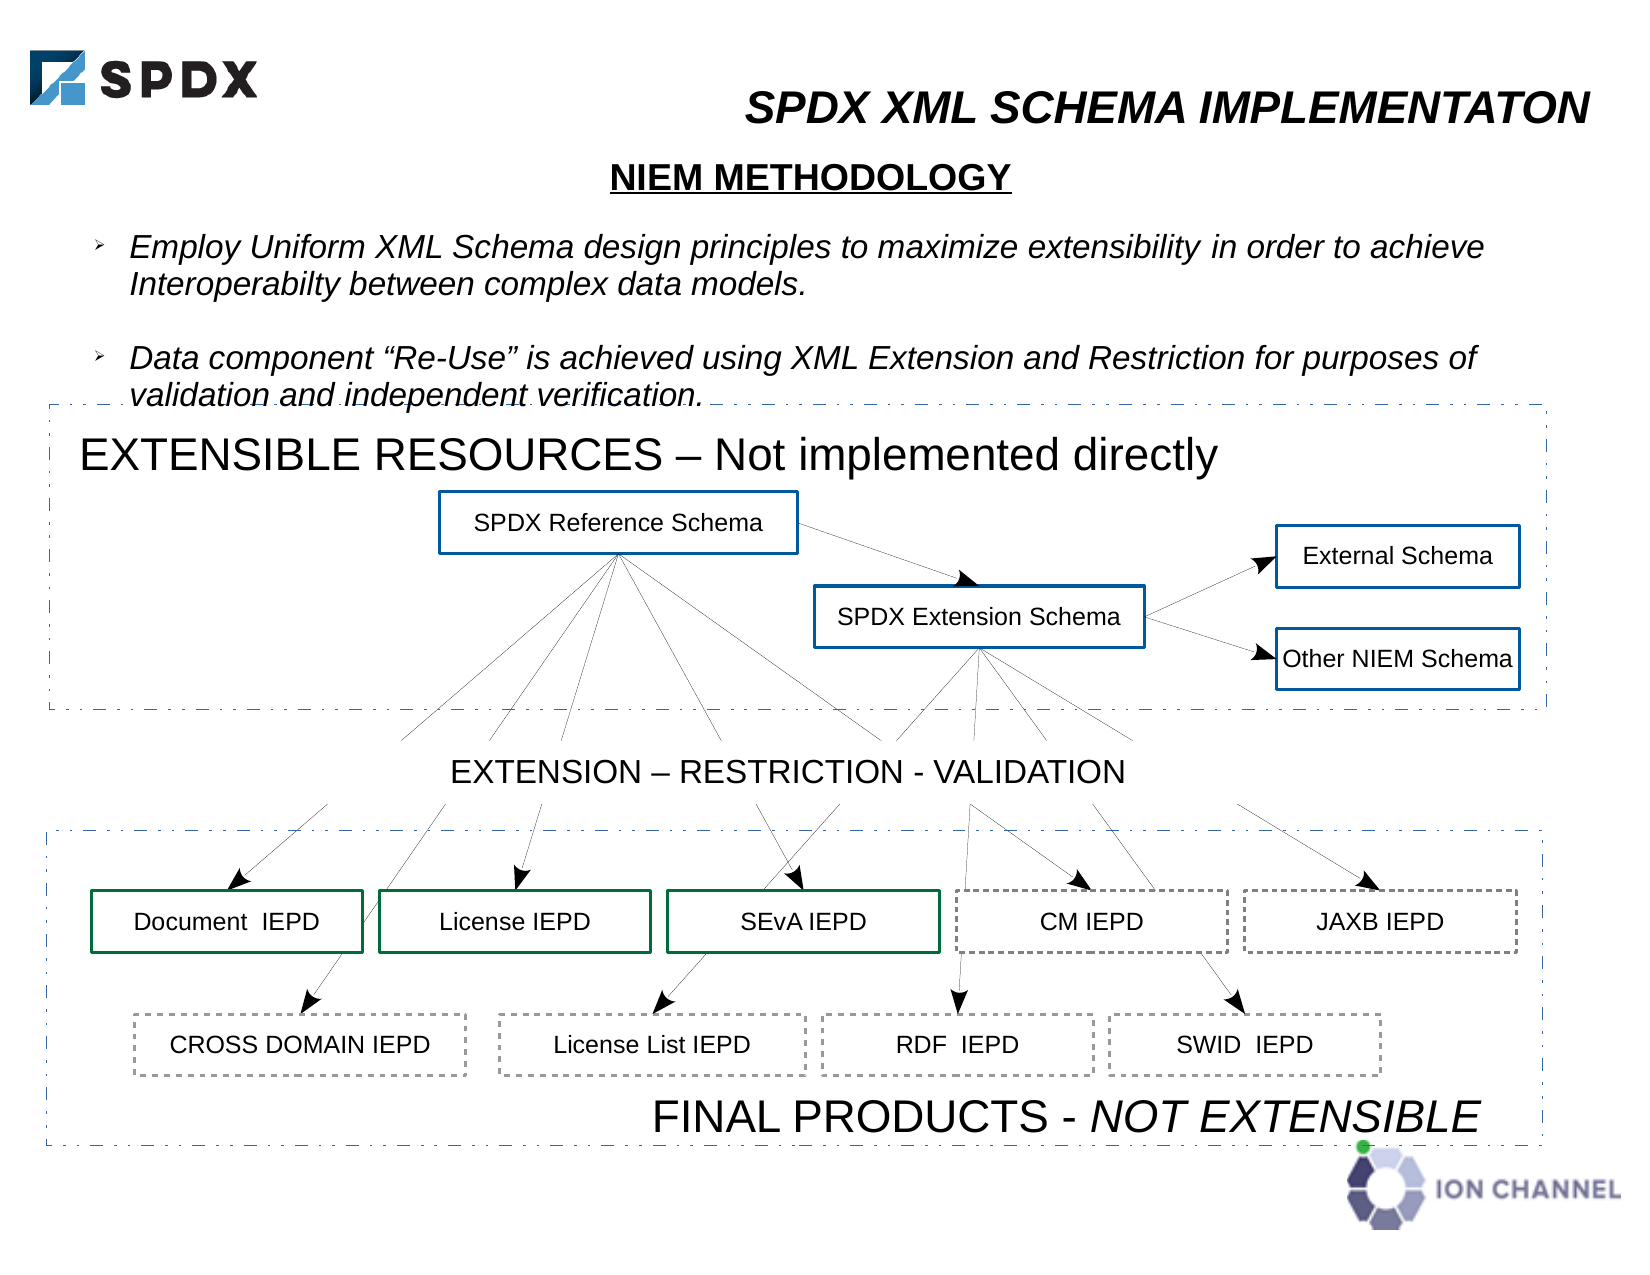

SPDX XML SCHEMA IMPLEMENTATON
NIEM METHODOLOGY
Employ Uniform XML Schema design principles to maximize extensibility in order to achieve Interoperabilty between complex data models.
Data component “Re-Use” is achieved using XML Extension and Restriction for purposes of validation and independent verification.
EXTENSIBLE RESOURCES – Not implemented directly
SPDX Reference Schema
External Schema
SPDX Extension Schema
Other NIEM Schema
EXTENSION – RESTRICTION - VALIDATION
Document IEPD
License IEPD
SEvA IEPD
CM IEPD
JAXB IEPD
CROSS DOMAIN IEPD
License List IEPD
RDF IEPD
SWID IEPD
FINAL PRODUCTS - NOT EXTENSIBLE